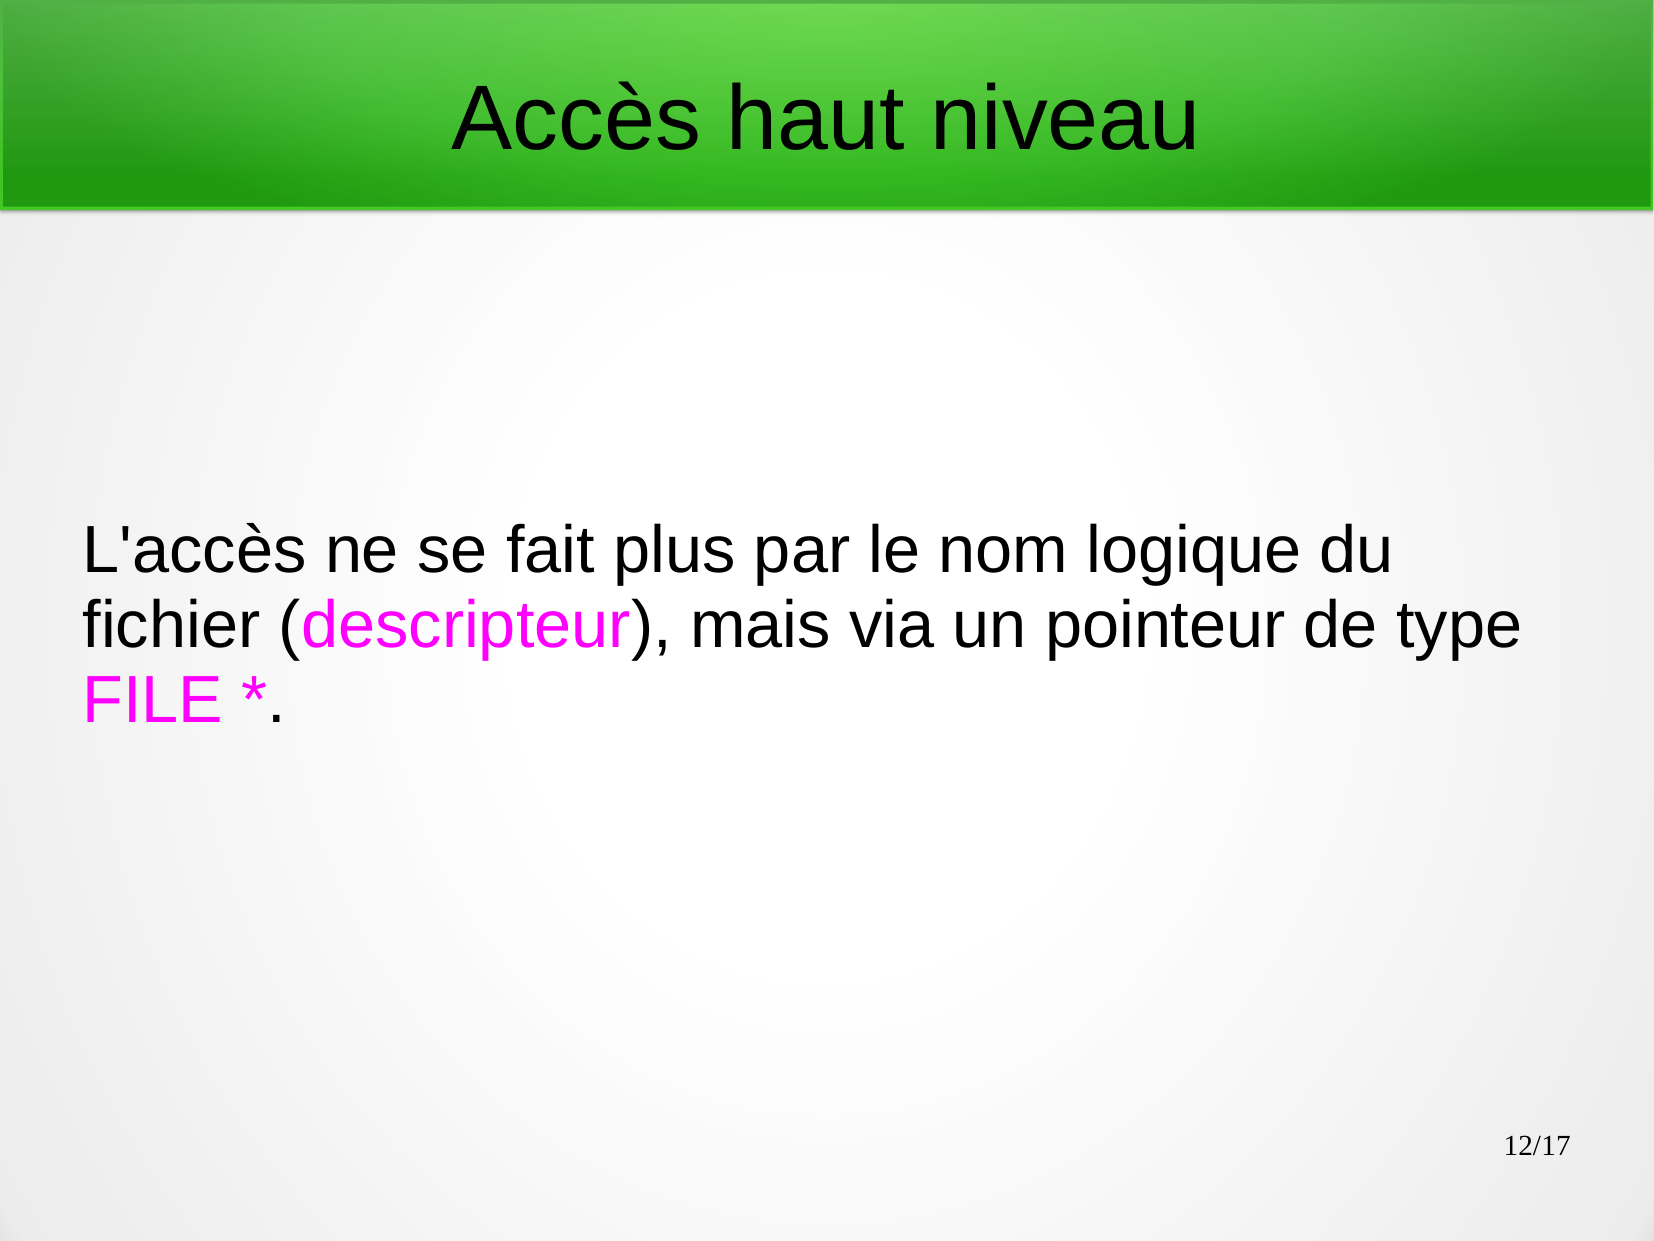

# Accès haut niveau
L'accès ne se fait plus par le nom logique du fichier (descripteur), mais via un pointeur de type FILE *.
12